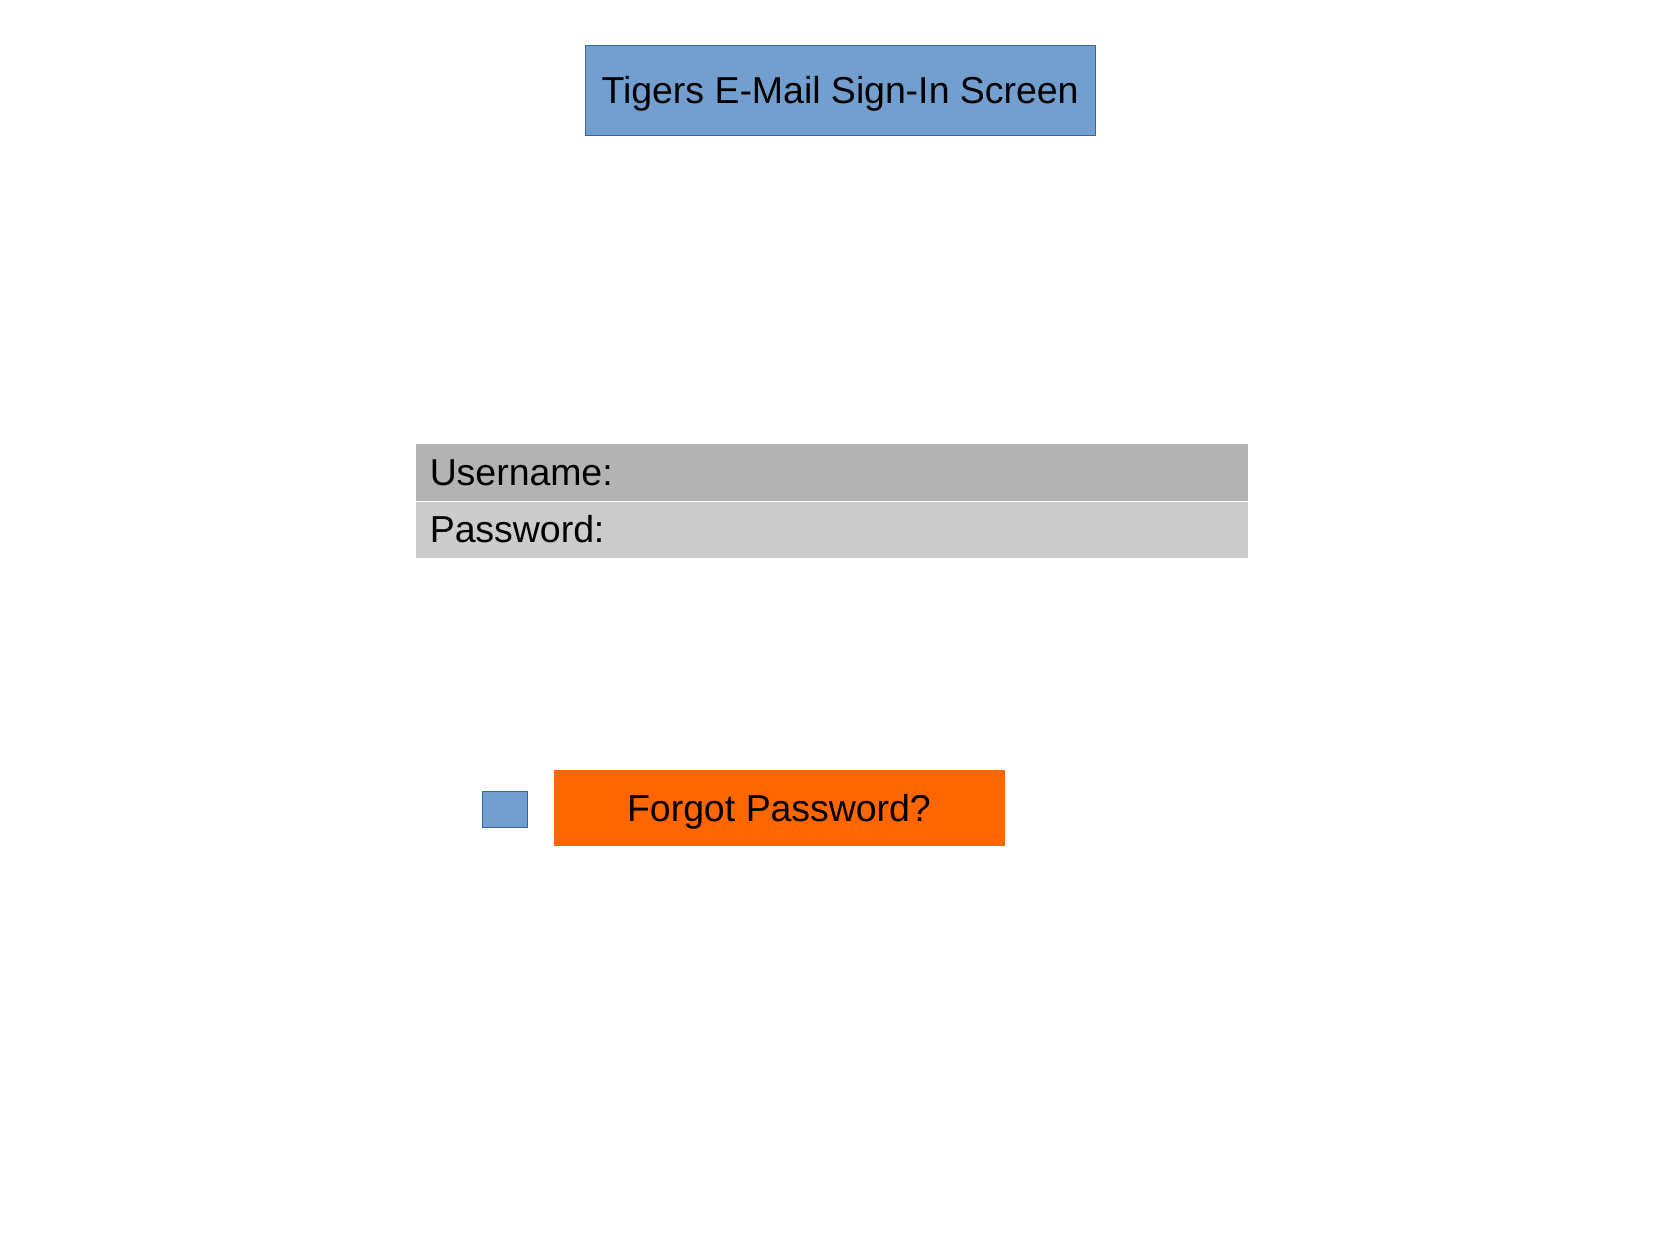

Tigers E-Mail Sign-In Screen
| Username: |
| --- |
| Password: |
Forgot Password?